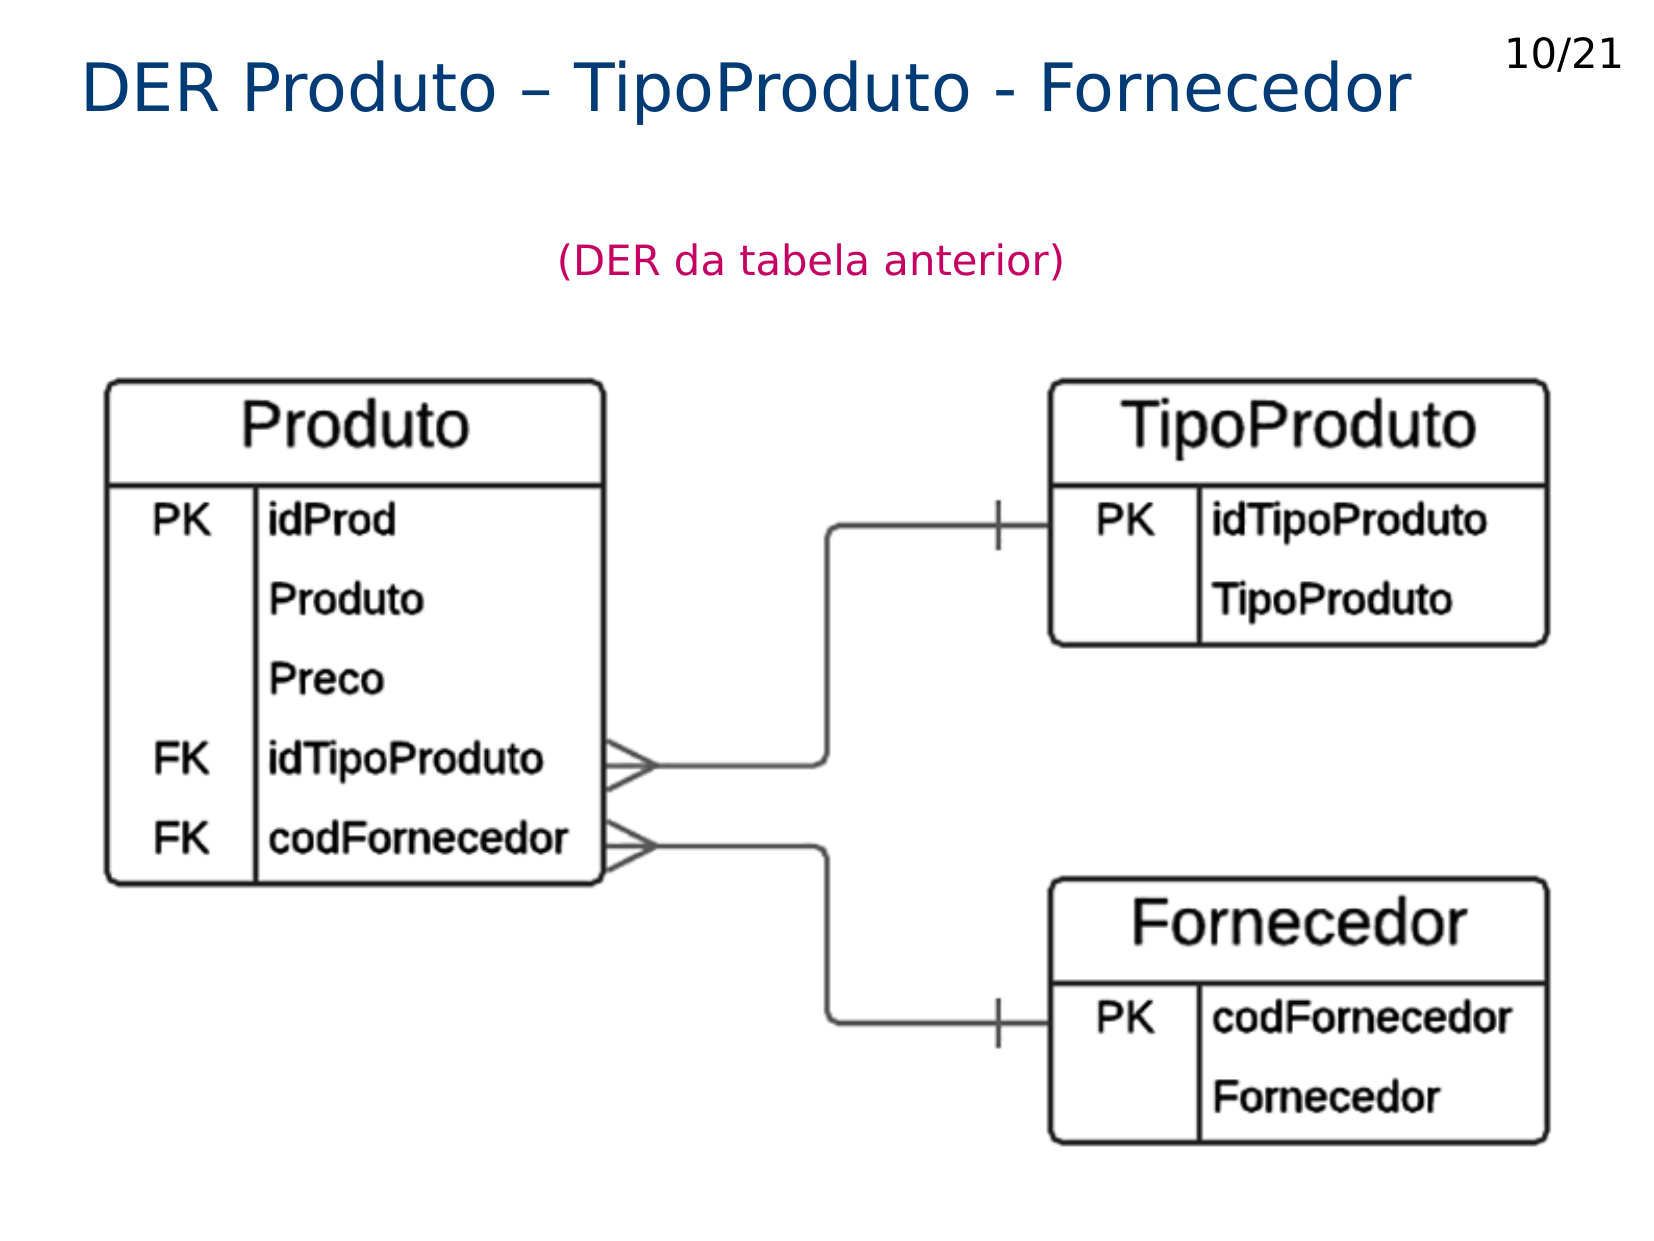

# DER Produto – TipoProduto - Fornecedor
10
(DER da tabela anterior)